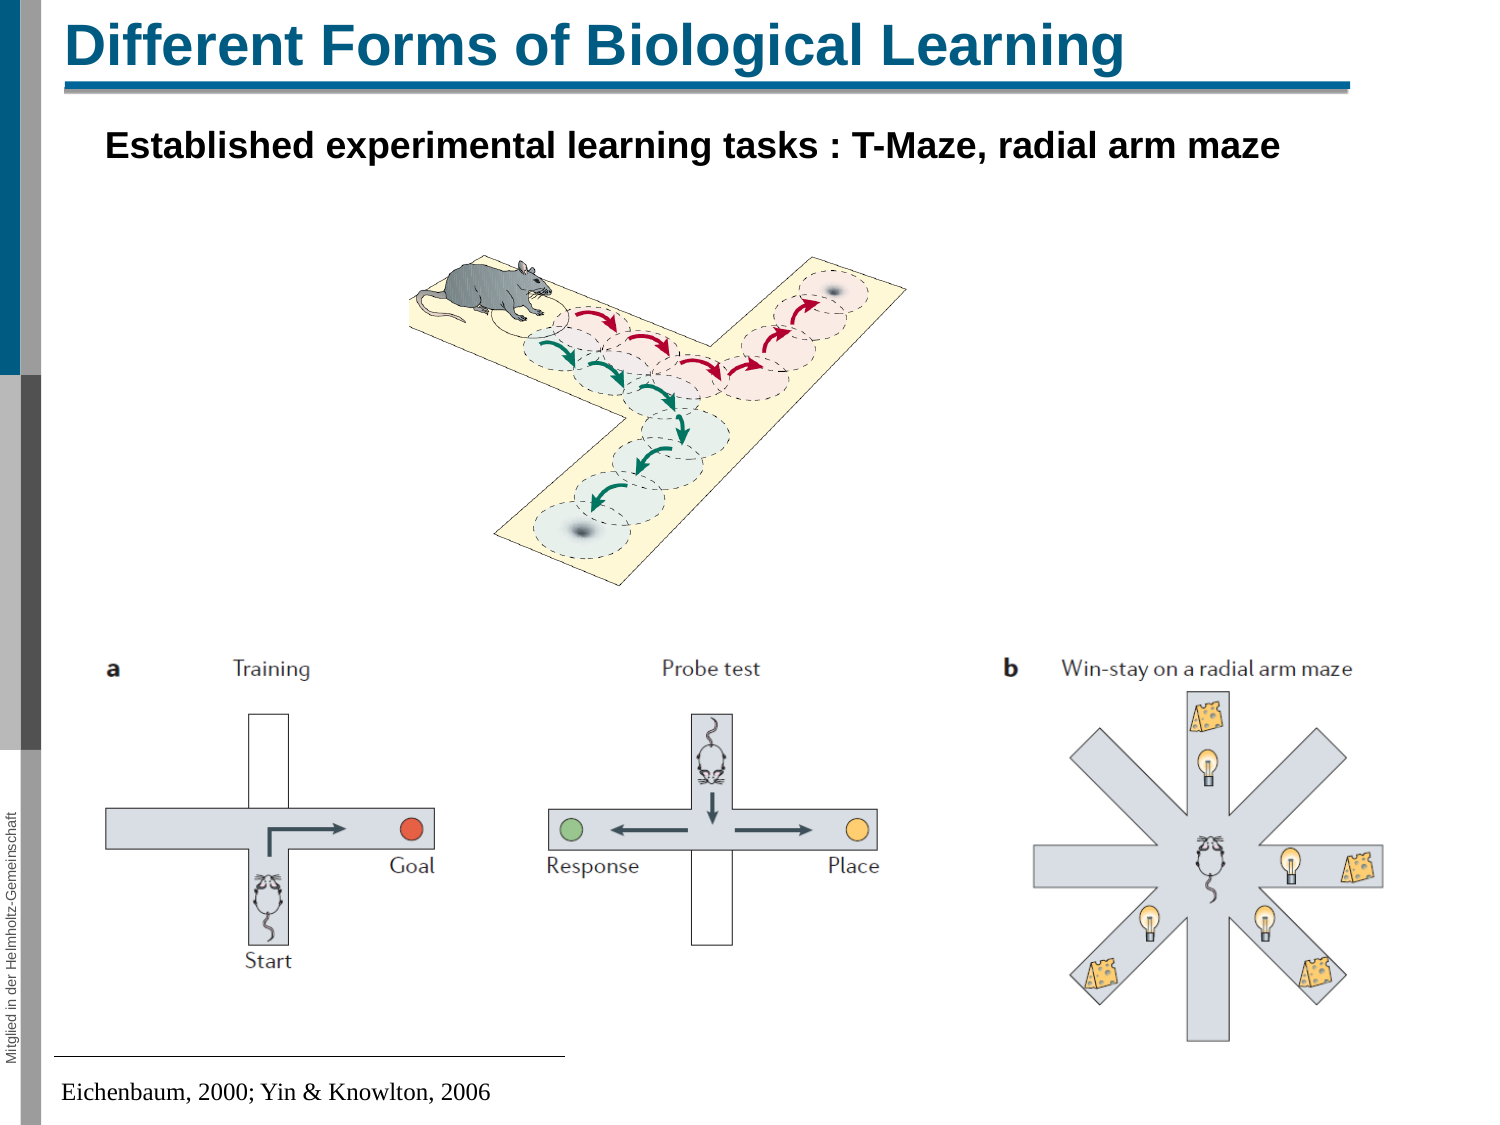

Different Forms of Biological Learning
Established experimental learning tasks : T-Maze, radial arm maze
Eichenbaum, 2000; Yin & Knowlton, 2006